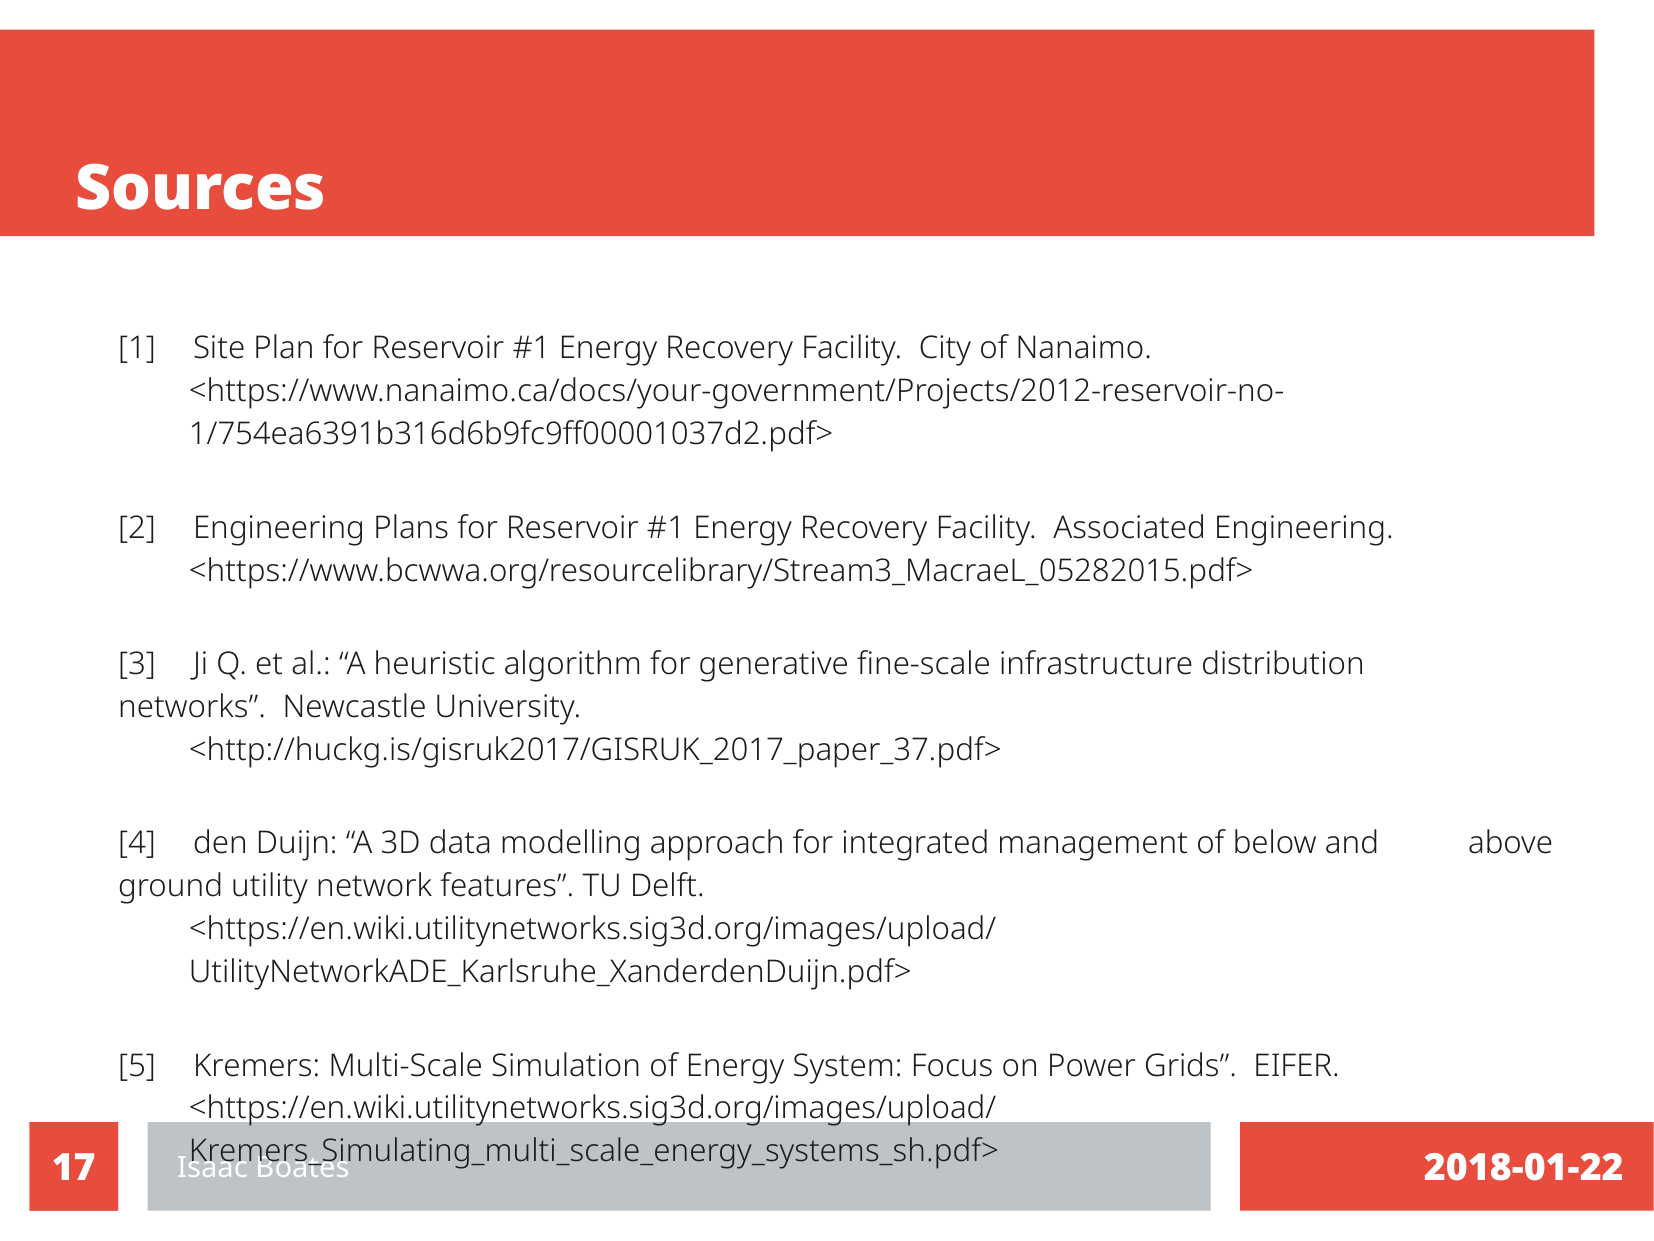

# Sources
[1]	Site Plan for Reservoir #1 Energy Recovery Facility. City of Nanaimo.
<https://www.nanaimo.ca/docs/your-government/Projects/2012-reservoir-no-1/754ea6391b316d6b9fc9ff00001037d2.pdf>
[2] 	Engineering Plans for Reservoir #1 Energy Recovery Facility. Associated Engineering.
<https://www.bcwwa.org/resourcelibrary/Stream3_MacraeL_05282015.pdf>
[3]	Ji Q. et al.: “A heuristic algorithm for generative fine-scale infrastructure distribution 		networks”. Newcastle University.
<http://huckg.is/gisruk2017/GISRUK_2017_paper_37.pdf>
[4] 	den Duijn: “A 3D data modelling approach for integrated management of below and 		above ground utility network features”. TU Delft.
<https://en.wiki.utilitynetworks.sig3d.org/images/upload/UtilityNetworkADE_Karlsruhe_XanderdenDuijn.pdf>
[5]	Kremers: Multi-Scale Simulation of Energy System: Focus on Power Grids”. EIFER.
<https://en.wiki.utilitynetworks.sig3d.org/images/upload/Kremers_Simulating_multi_scale_energy_systems_sh.pdf>
17